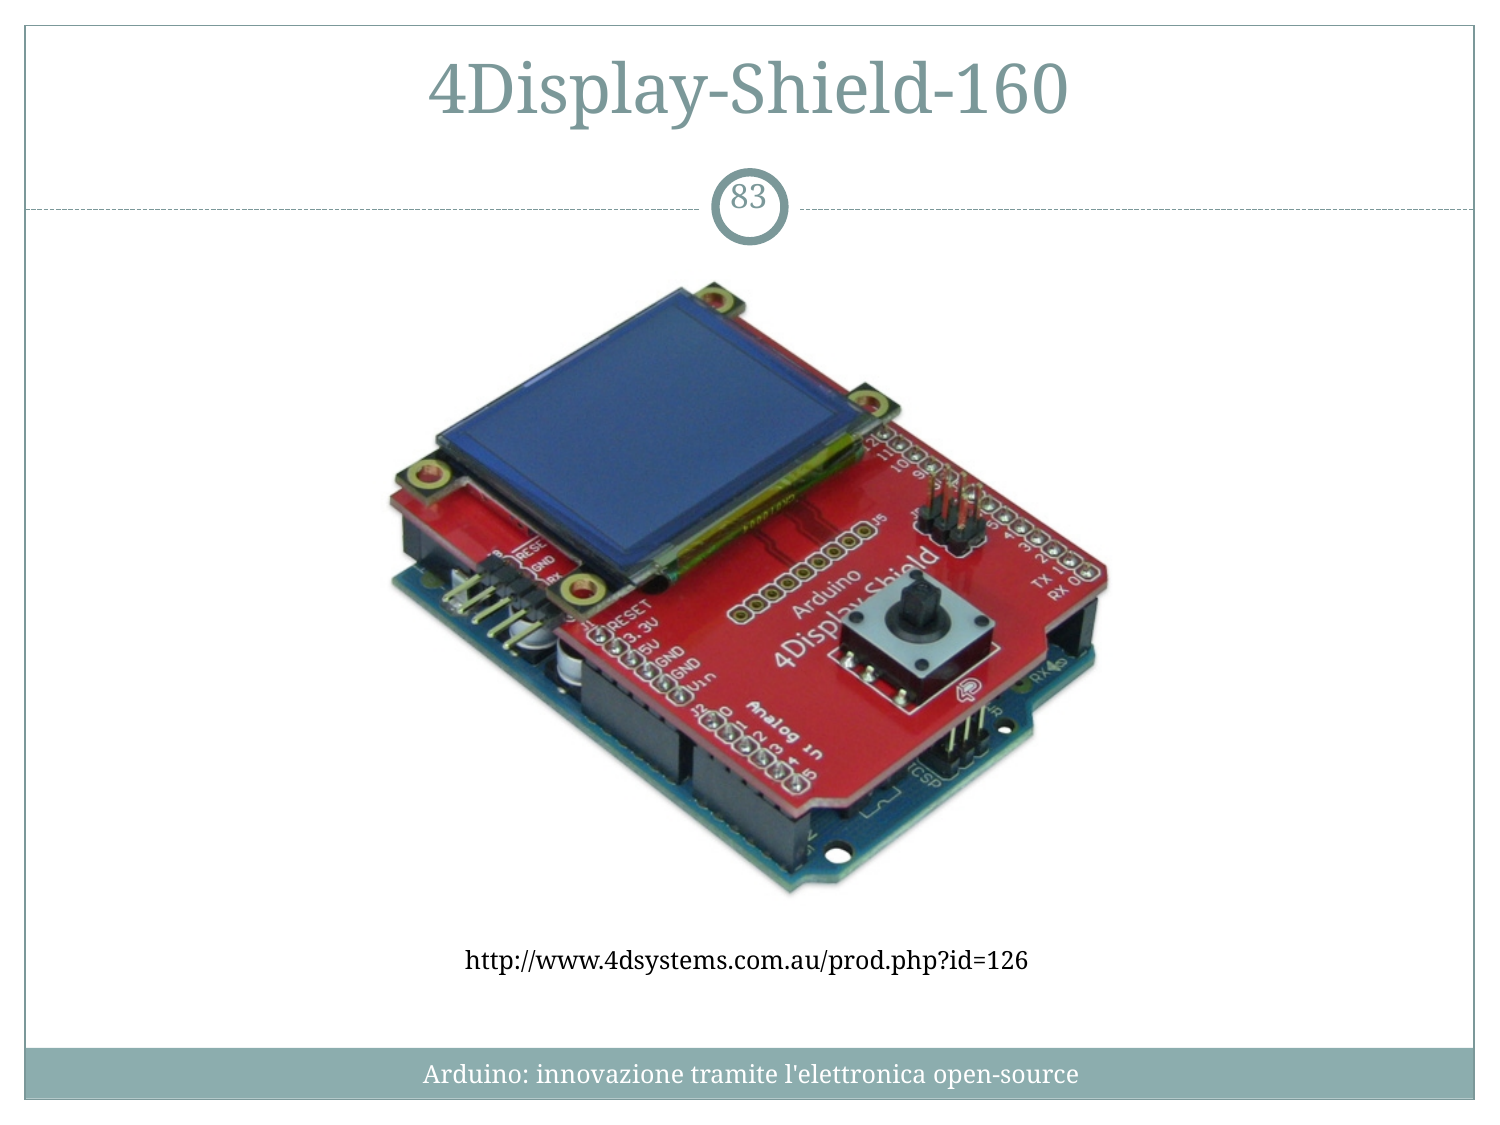

# 4Display-Shield-160
http://www.4dsystems.com.au/prod.php?id=126
Arduino: innovazione tramite l'elettronica open-source